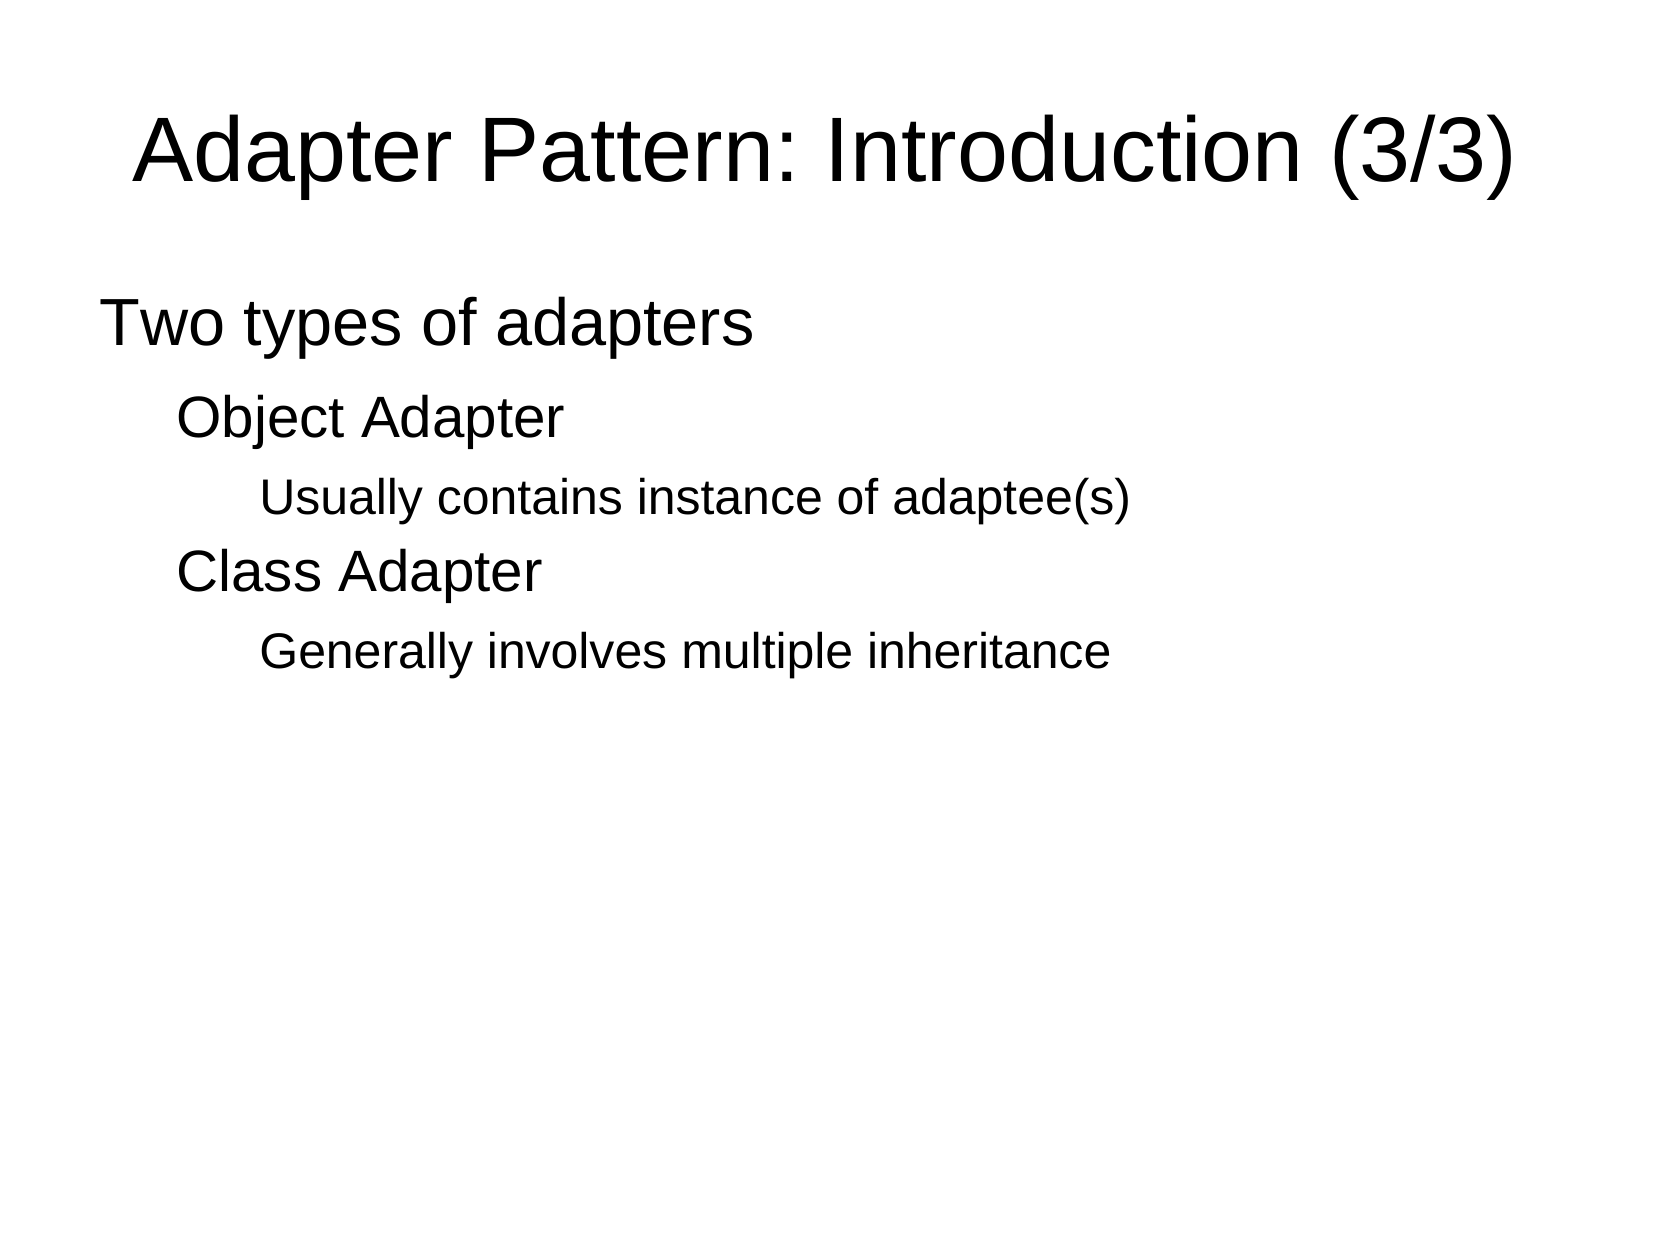

# Adapter Pattern: Introduction (3/3)
Two types of adapters
Object Adapter
Usually contains instance of adaptee(s)
Class Adapter
Generally involves multiple inheritance